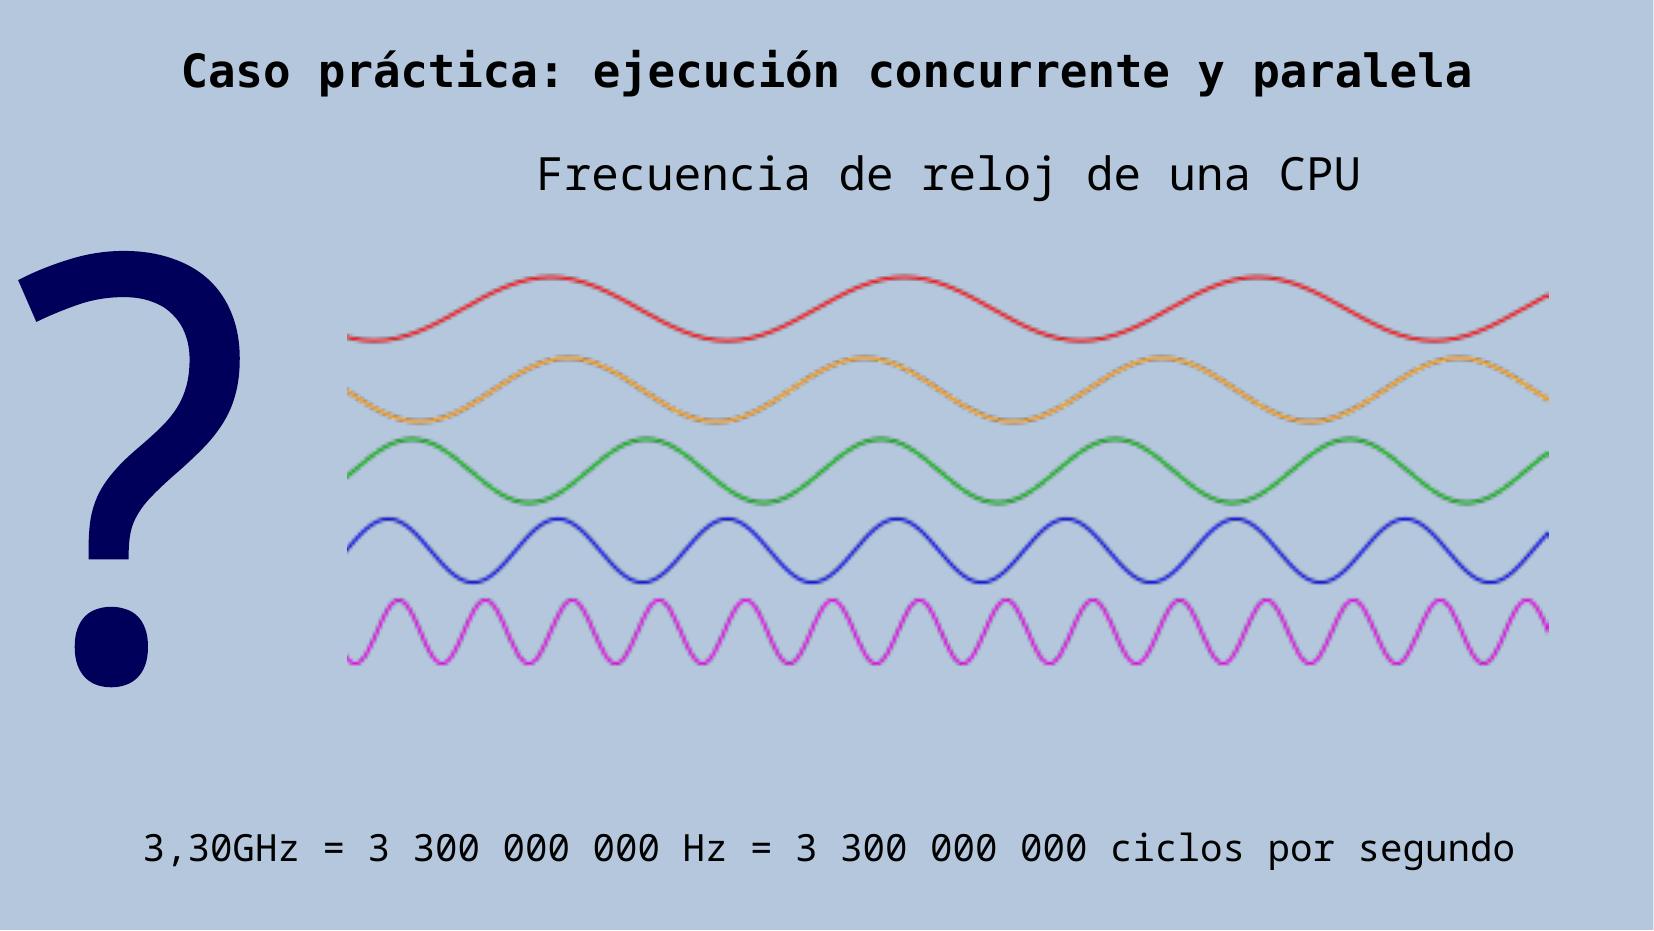

# Caso práctica: ejecución concurrente y paralela
Frecuencia de reloj de una CPU
3,30GHz = 3 300 000 000 Hz = 3 300 000 000 ciclos por segundo